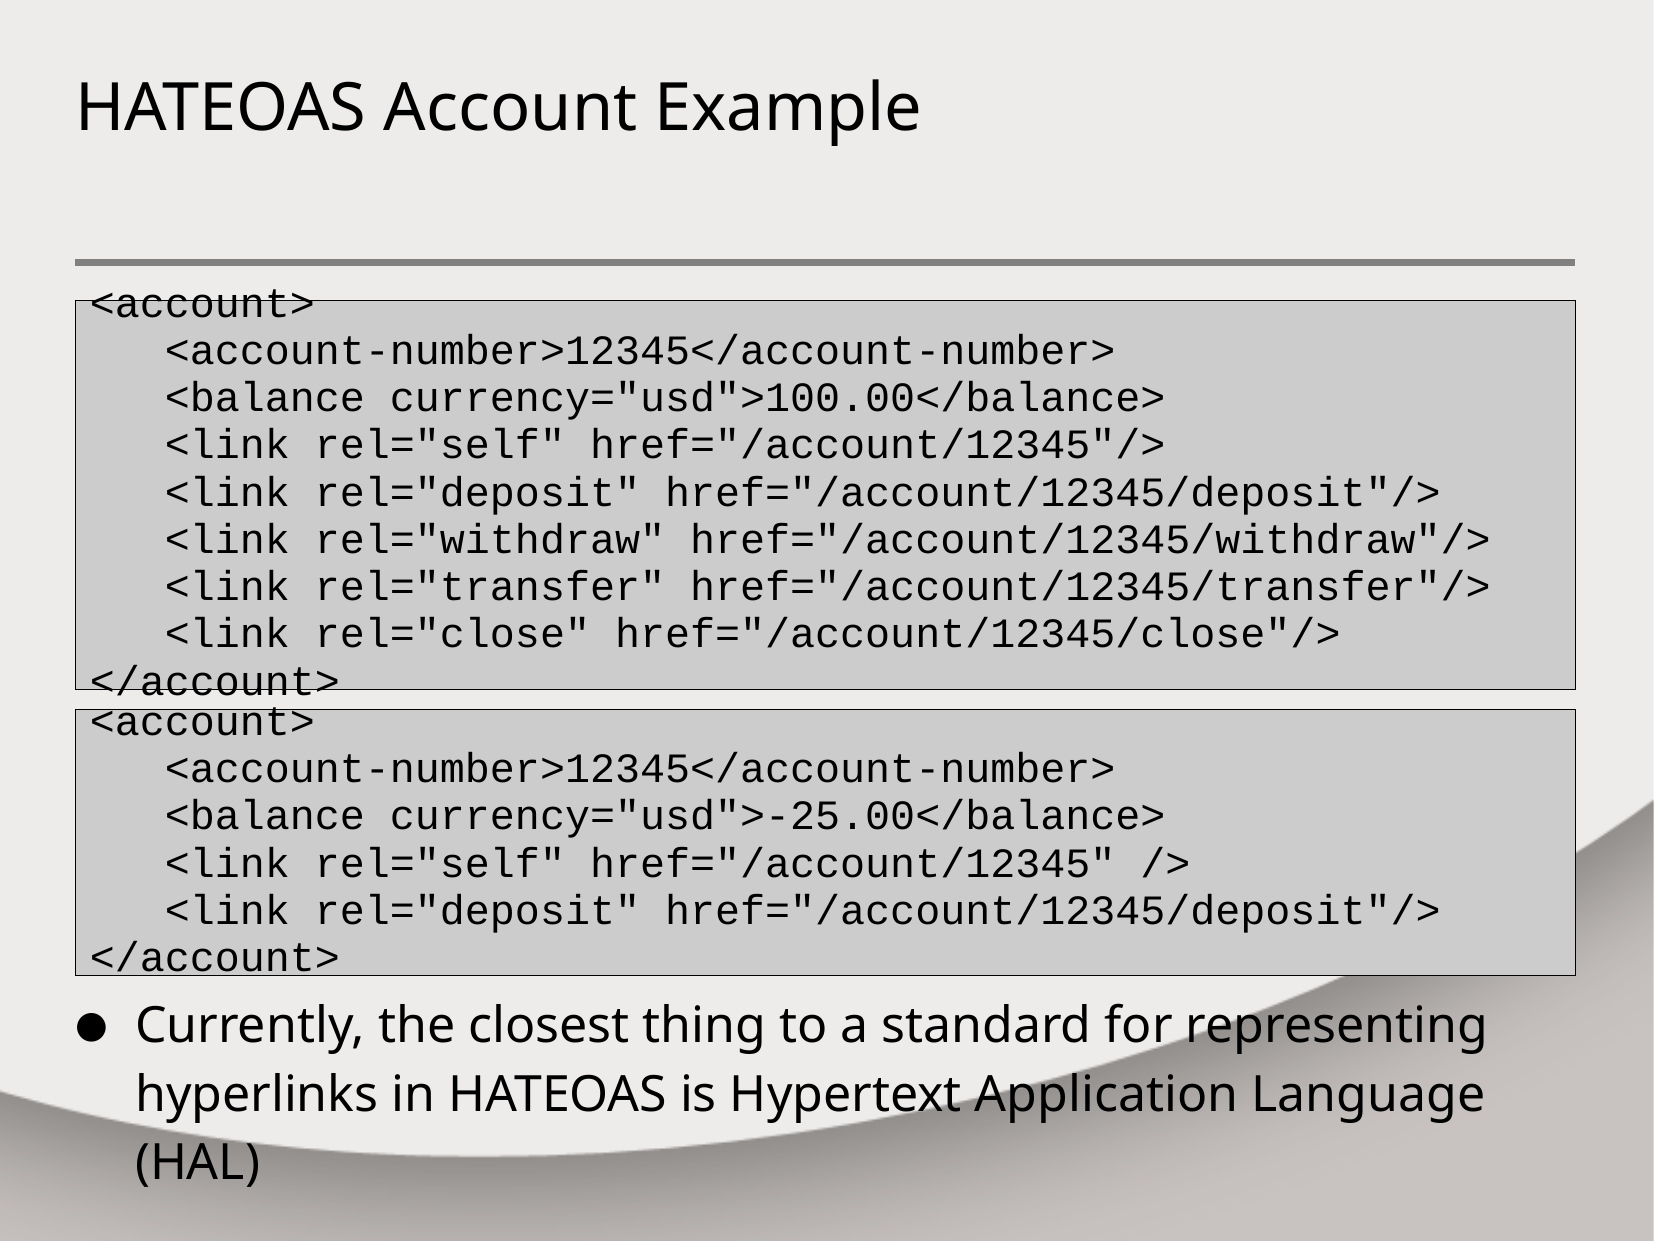

# HATEOAS Account Example
<account>
 <account-number>12345</account-number>
 <balance currency="usd">100.00</balance>
 <link rel="self" href="/account/12345"/>
 <link rel="deposit" href="/account/12345/deposit"/>
 <link rel="withdraw" href="/account/12345/withdraw"/>
 <link rel="transfer" href="/account/12345/transfer"/>
 <link rel="close" href="/account/12345/close"/>
</account>
Currently, the closest thing to a standard for representing hyperlinks in HATEOAS is Hypertext Application Language (HAL)
<account>
 <account-number>12345</account-number>
 <balance currency="usd">-25.00</balance>
 <link rel="self" href="/account/12345" />
 <link rel="deposit" href="/account/12345/deposit"/>
</account>